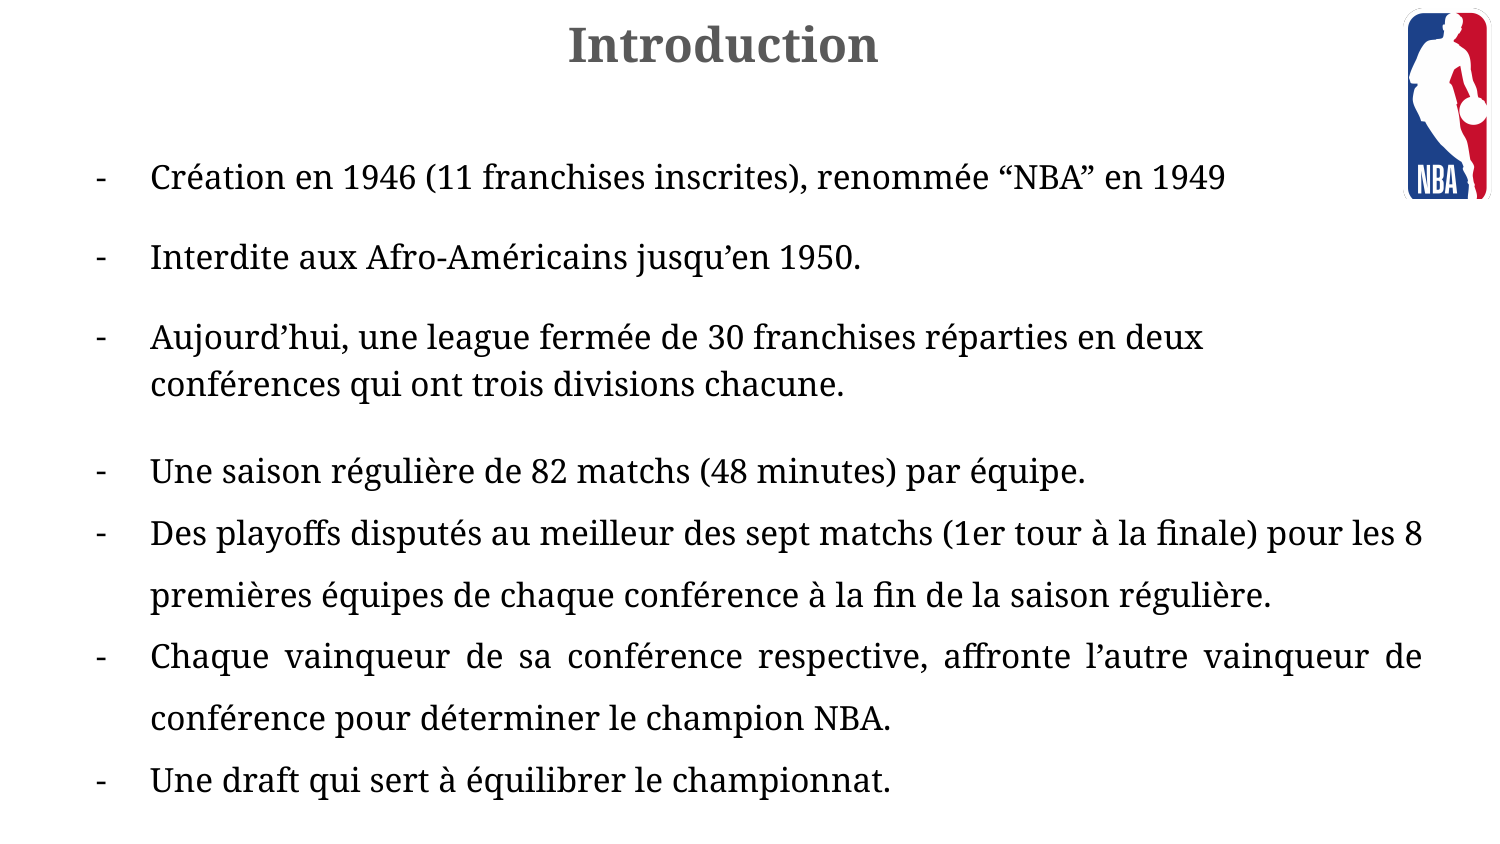

Introduction
Création en 1946 (11 franchises inscrites), renommée “NBA” en 1949
Interdite aux Afro-Américains jusqu’en 1950.
Aujourd’hui, une league fermée de 30 franchises réparties en deux
conférences qui ont trois divisions chacune.
Une saison régulière de 82 matchs (48 minutes) par équipe.
Des playoffs disputés au meilleur des sept matchs (1er tour à la finale) pour les 8 premières équipes de chaque conférence à la fin de la saison régulière.
Chaque vainqueur de sa conférence respective, affronte l’autre vainqueur de conférence pour déterminer le champion NBA.
Une draft qui sert à équilibrer le championnat.